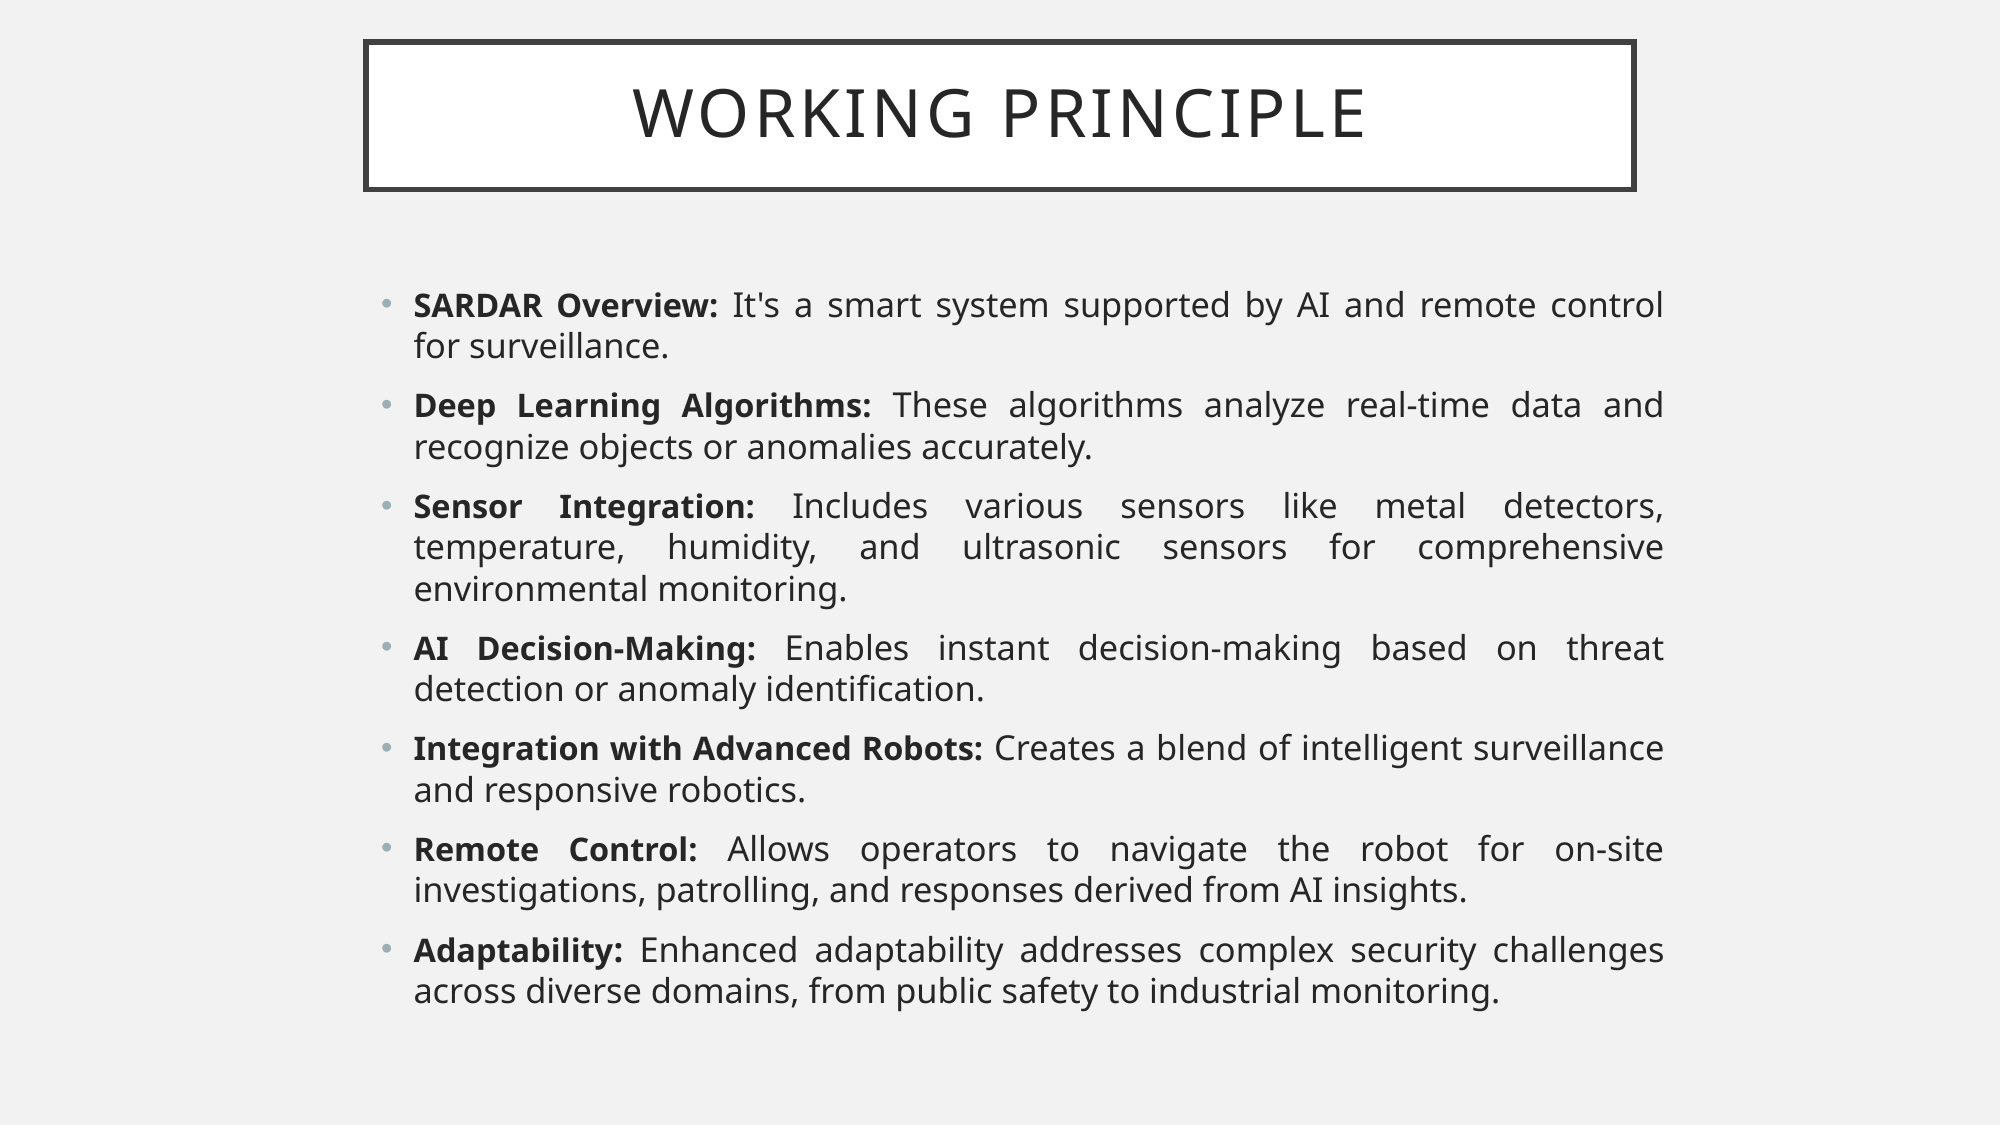

# Working PRINCIPLE
SARDAR Overview: It's a smart system supported by AI and remote control for surveillance.
Deep Learning Algorithms: These algorithms analyze real-time data and recognize objects or anomalies accurately.
Sensor Integration: Includes various sensors like metal detectors, temperature, humidity, and ultrasonic sensors for comprehensive environmental monitoring.
AI Decision-Making: Enables instant decision-making based on threat detection or anomaly identification.
Integration with Advanced Robots: Creates a blend of intelligent surveillance and responsive robotics.
Remote Control: Allows operators to navigate the robot for on-site investigations, patrolling, and responses derived from AI insights.
Adaptability: Enhanced adaptability addresses complex security challenges across diverse domains, from public safety to industrial monitoring.